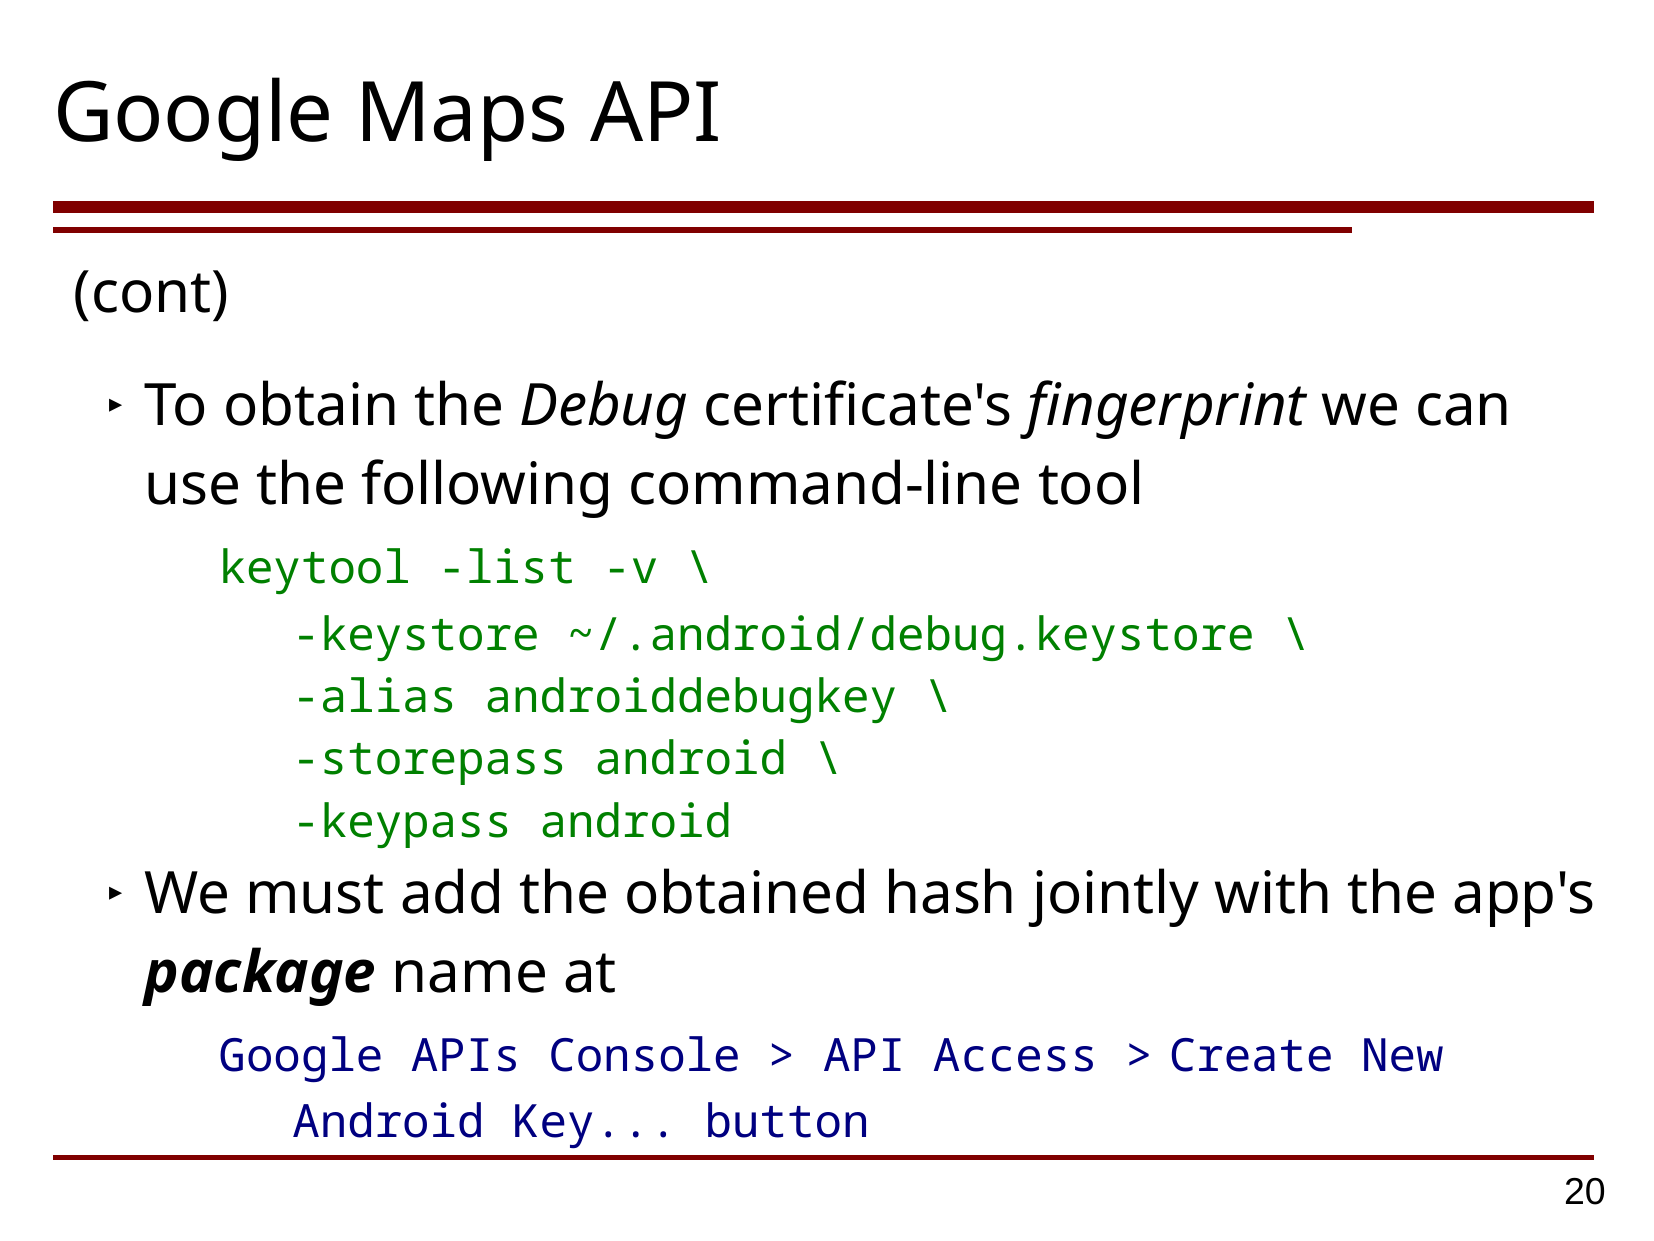

# Google Maps API
(cont)
To obtain the Debug certificate's fingerprint we can
use the following command-line tool
	keytool -list -v \
		-keystore ~/.android/debug.keystore \
		-alias androiddebugkey \
		-storepass android \
		-keypass android
We must add the obtained hash jointly with the app's
package name at
	Google APIs Console > API Access > Create New
		Android Key... button